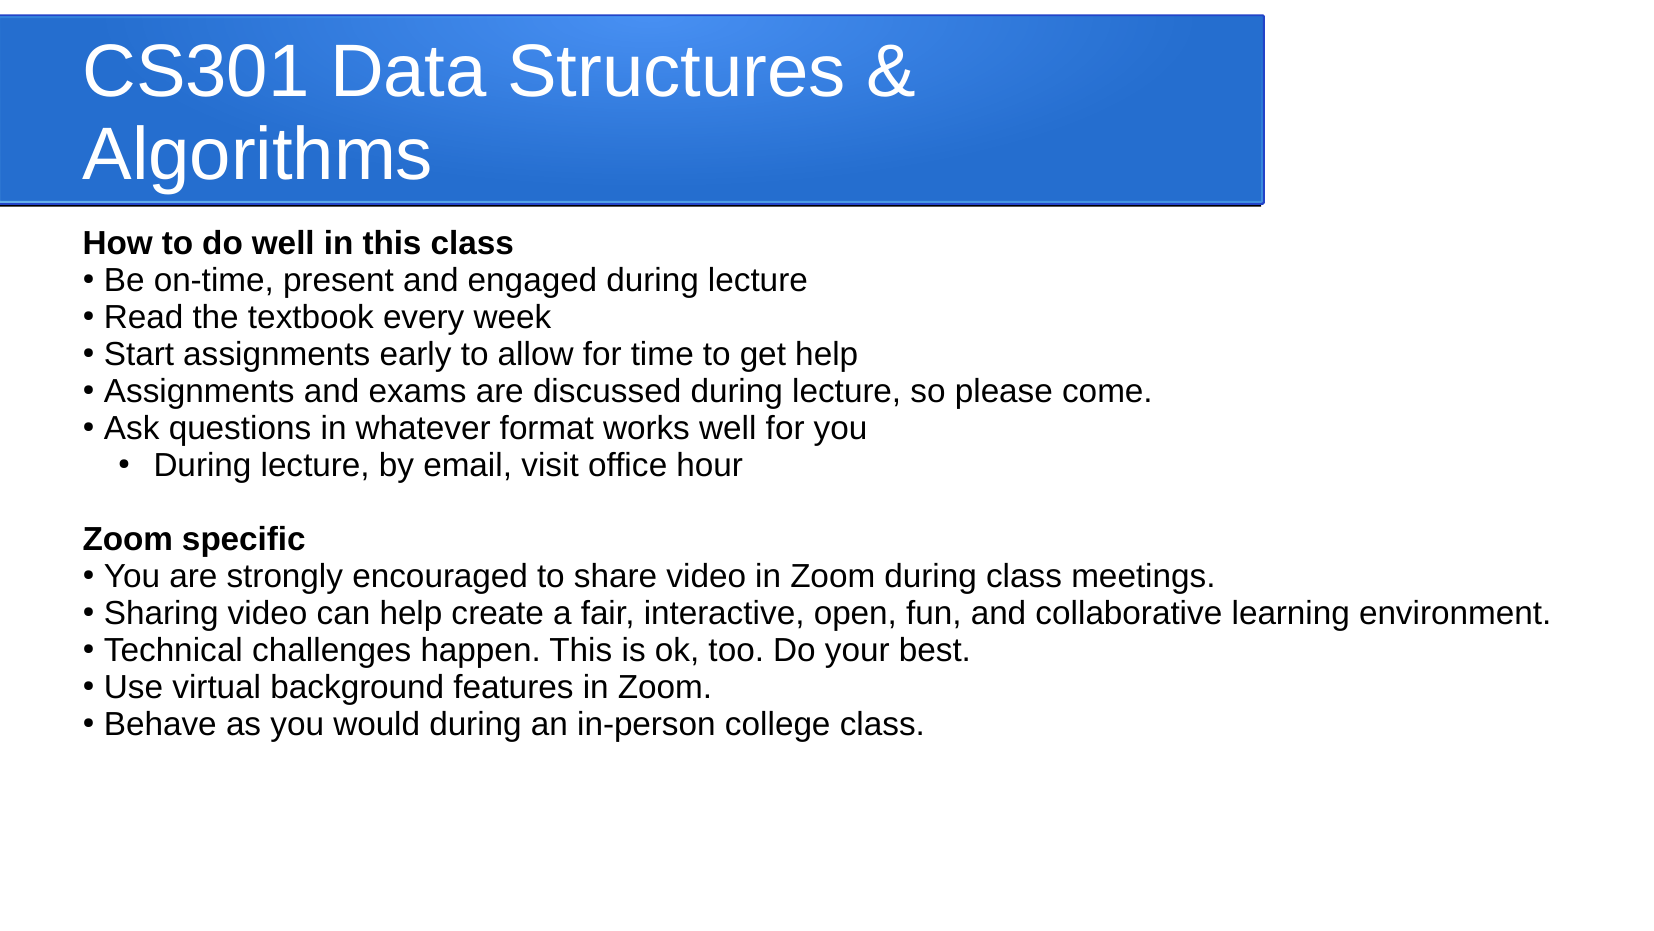

# CS301 Data Structures & Algorithms
How to do well in this class
 Be on-time, present and engaged during lecture
 Read the textbook every week
 Start assignments early to allow for time to get help
 Assignments and exams are discussed during lecture, so please come.
 Ask questions in whatever format works well for you
During lecture, by email, visit office hour
Zoom specific
 You are strongly encouraged to share video in Zoom during class meetings.
 Sharing video can help create a fair, interactive, open, fun, and collaborative learning environment.
 Technical challenges happen. This is ok, too. Do your best.
 Use virtual background features in Zoom.
 Behave as you would during an in-person college class.